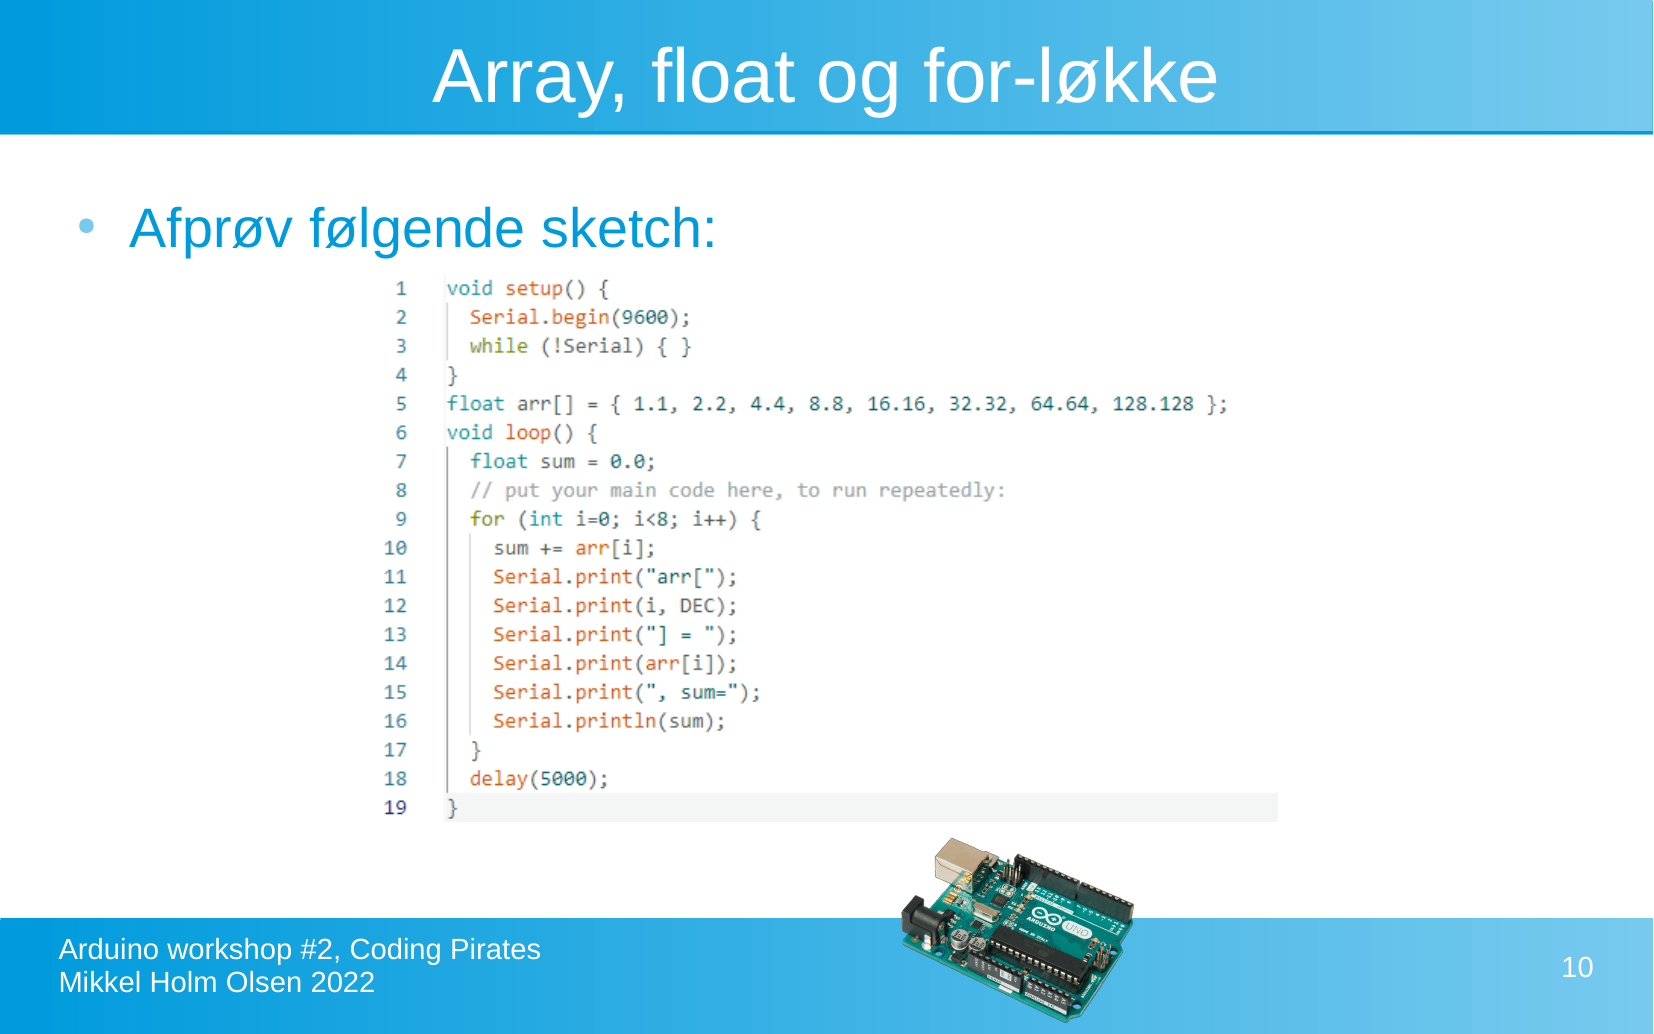

# Array, float og for-løkke
Afprøv følgende sketch:
10